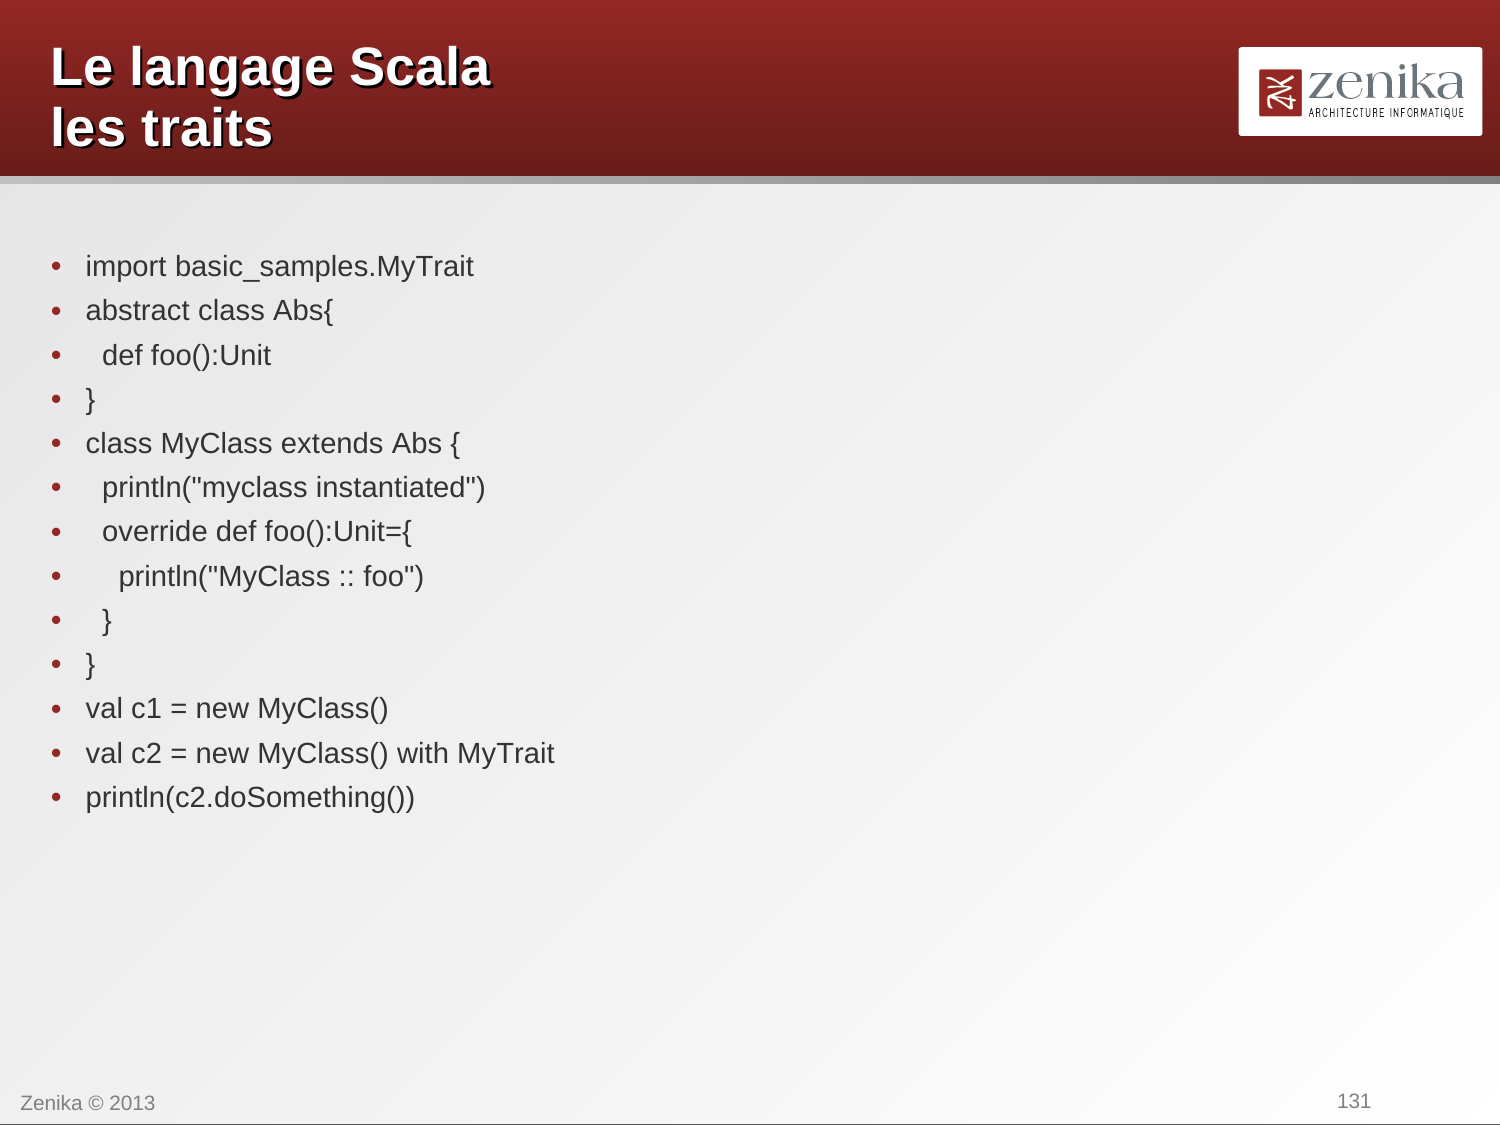

# Le langage Scala les traits
import basic_samples.MyTrait
abstract class Abs{
 def foo():Unit
}
class MyClass extends Abs {
 println("myclass instantiated")
 override def foo():Unit={
 println("MyClass :: foo")
 }
}
val c1 = new MyClass()
val c2 = new MyClass() with MyTrait
println(c2.doSomething())